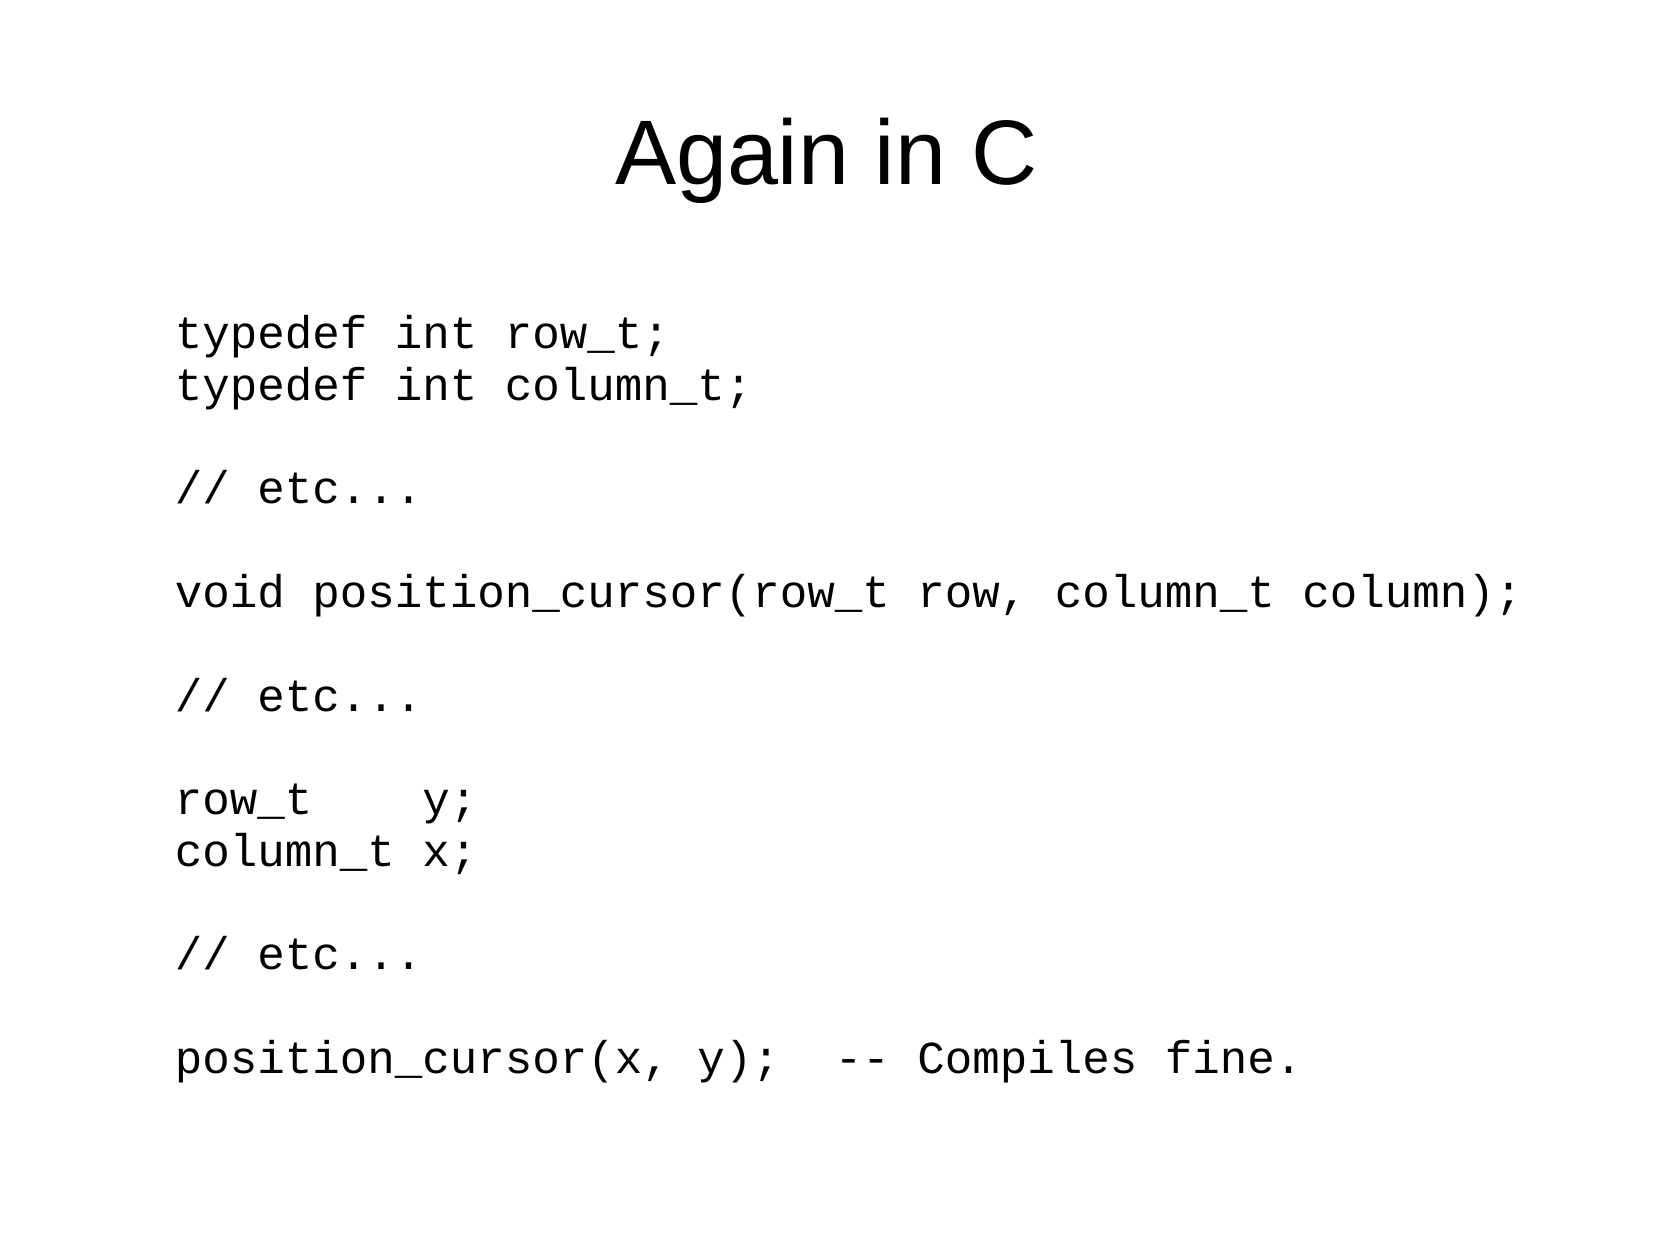

# Again in C
typedef int row_t;
typedef int column_t;
// etc...
void position_cursor(row_t row, column_t column);
// etc...
row_t y;
column_t x;
// etc...
position_cursor(x, y); -- Compiles fine.